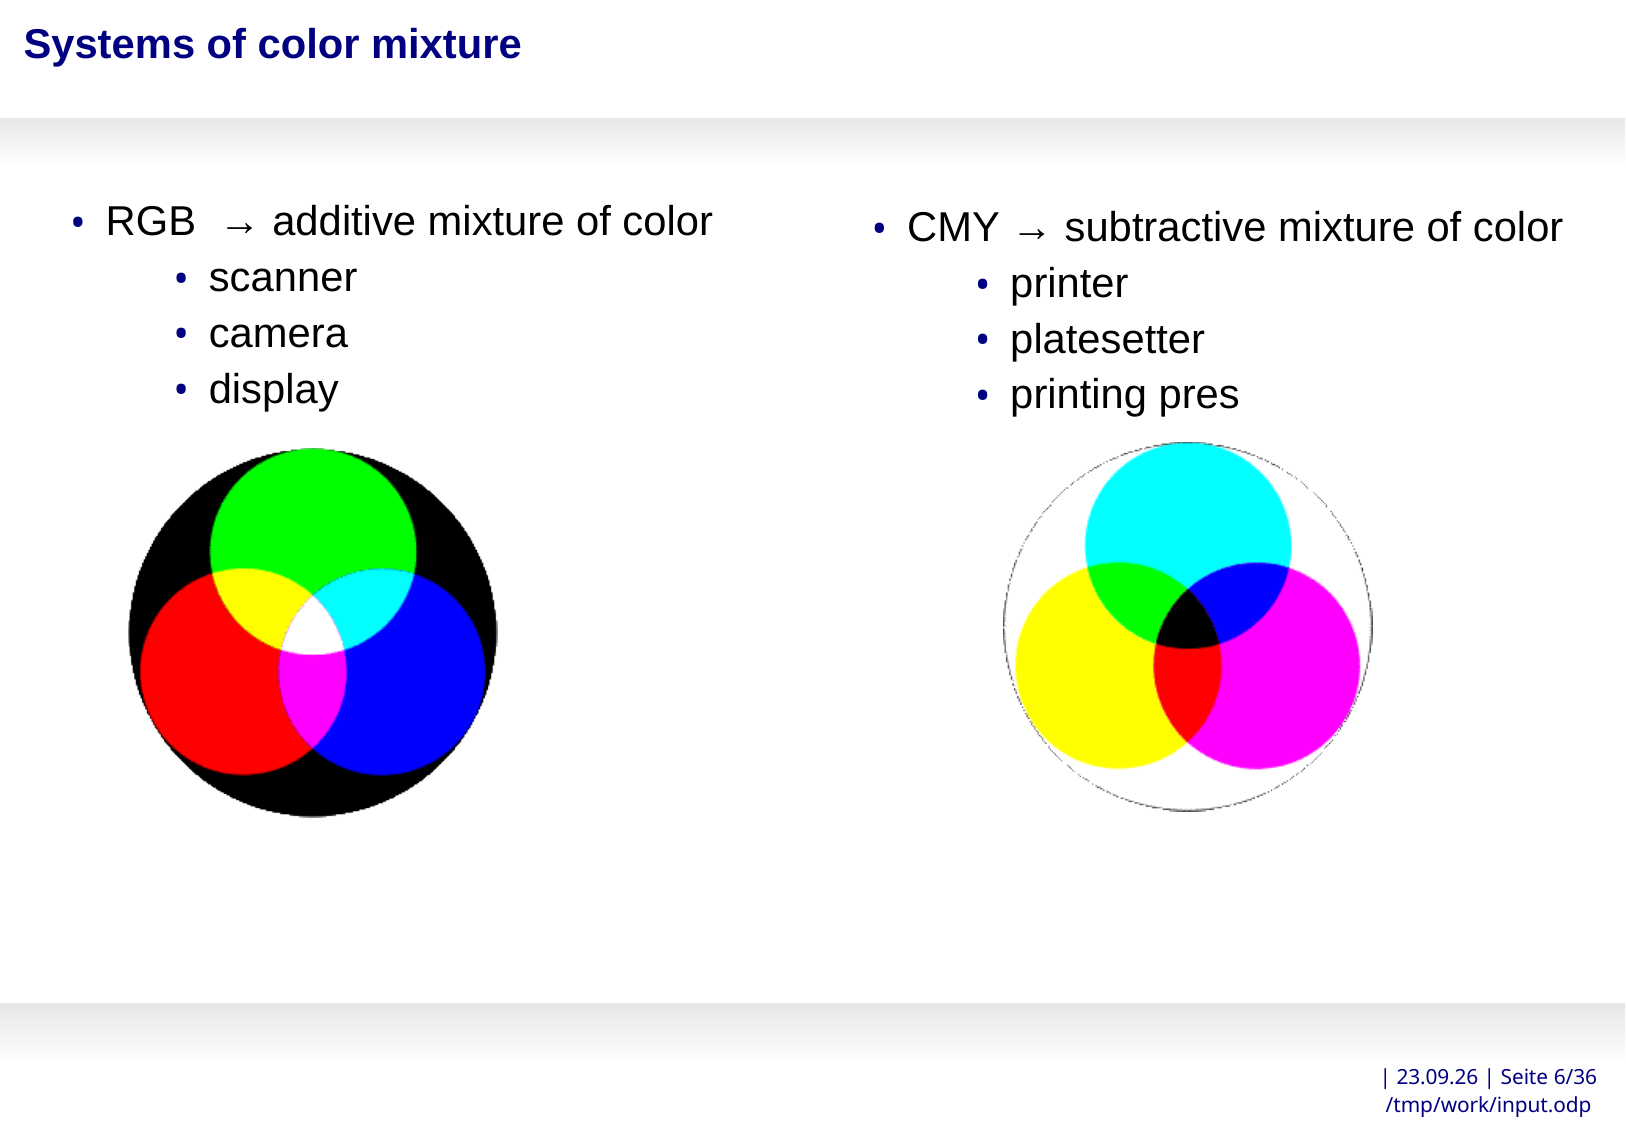

# Systems of color mixture
RGB → additive mixture of color
scanner
camera
display
CMY → subtractive mixture of color
printer
platesetter
printing pres